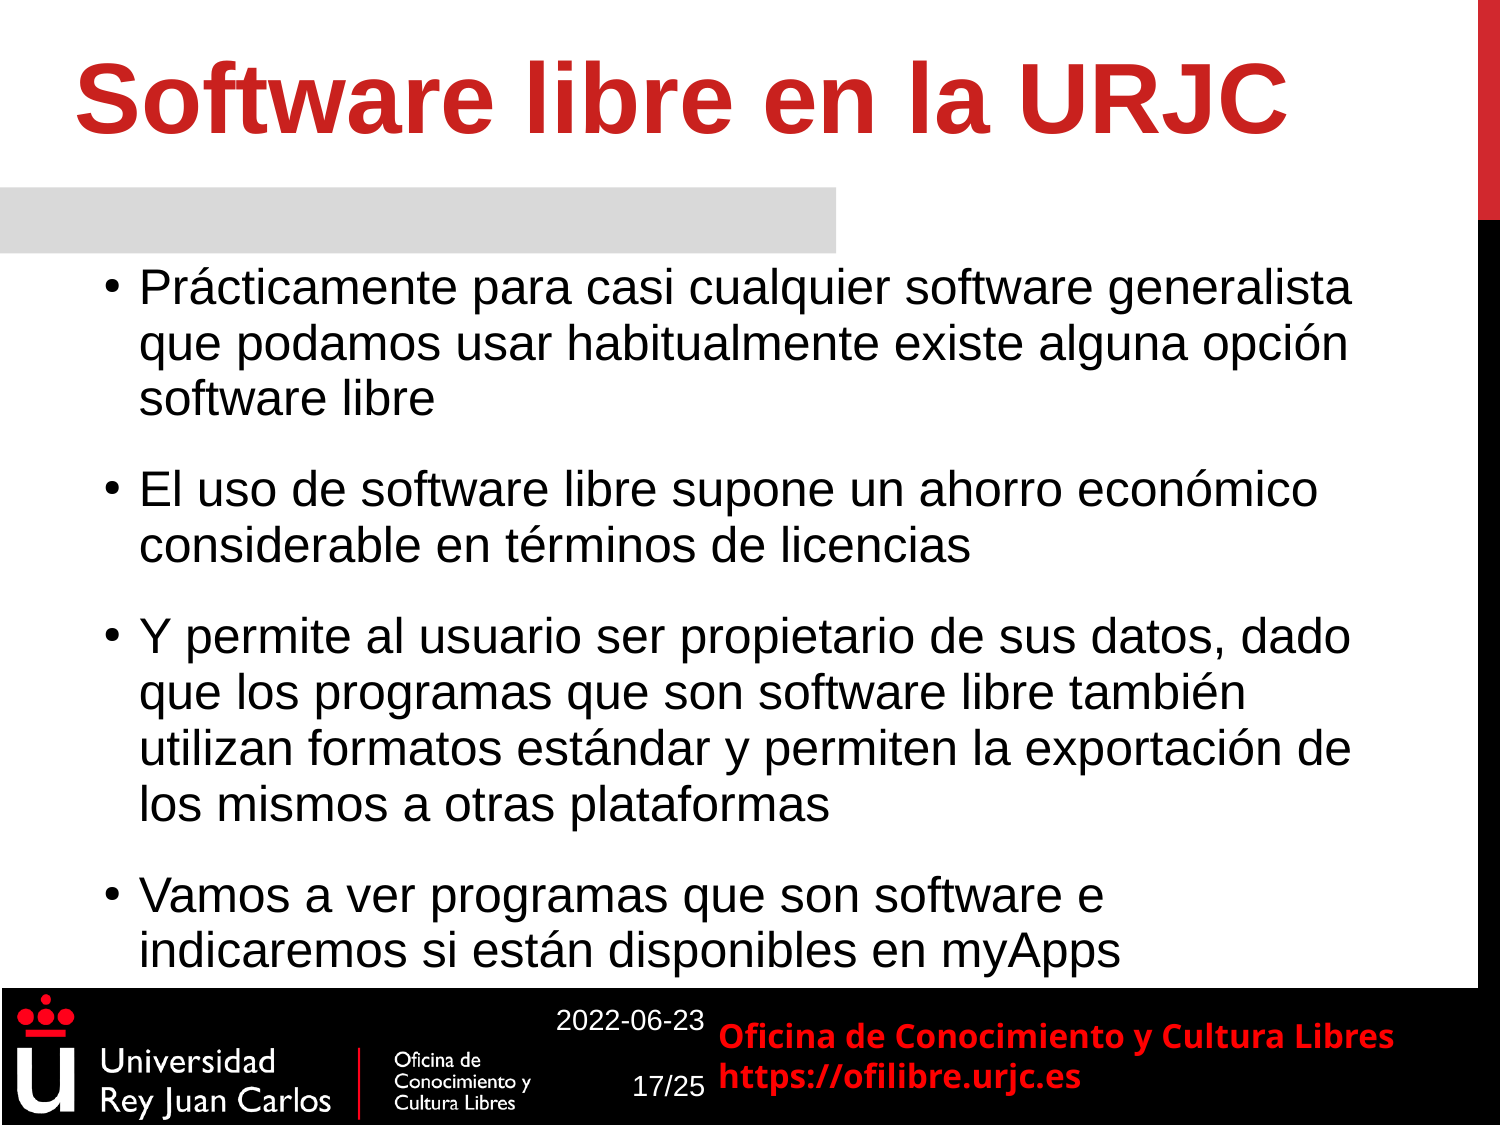

#
Software libre en la URJC
Prácticamente para casi cualquier software generalista que podamos usar habitualmente existe alguna opción software libre
El uso de software libre supone un ahorro económico considerable en términos de licencias
Y permite al usuario ser propietario de sus datos, dado que los programas que son software libre también utilizan formatos estándar y permiten la exportación de los mismos a otras plataformas
Vamos a ver programas que son software e indicaremos si están disponibles en myApps